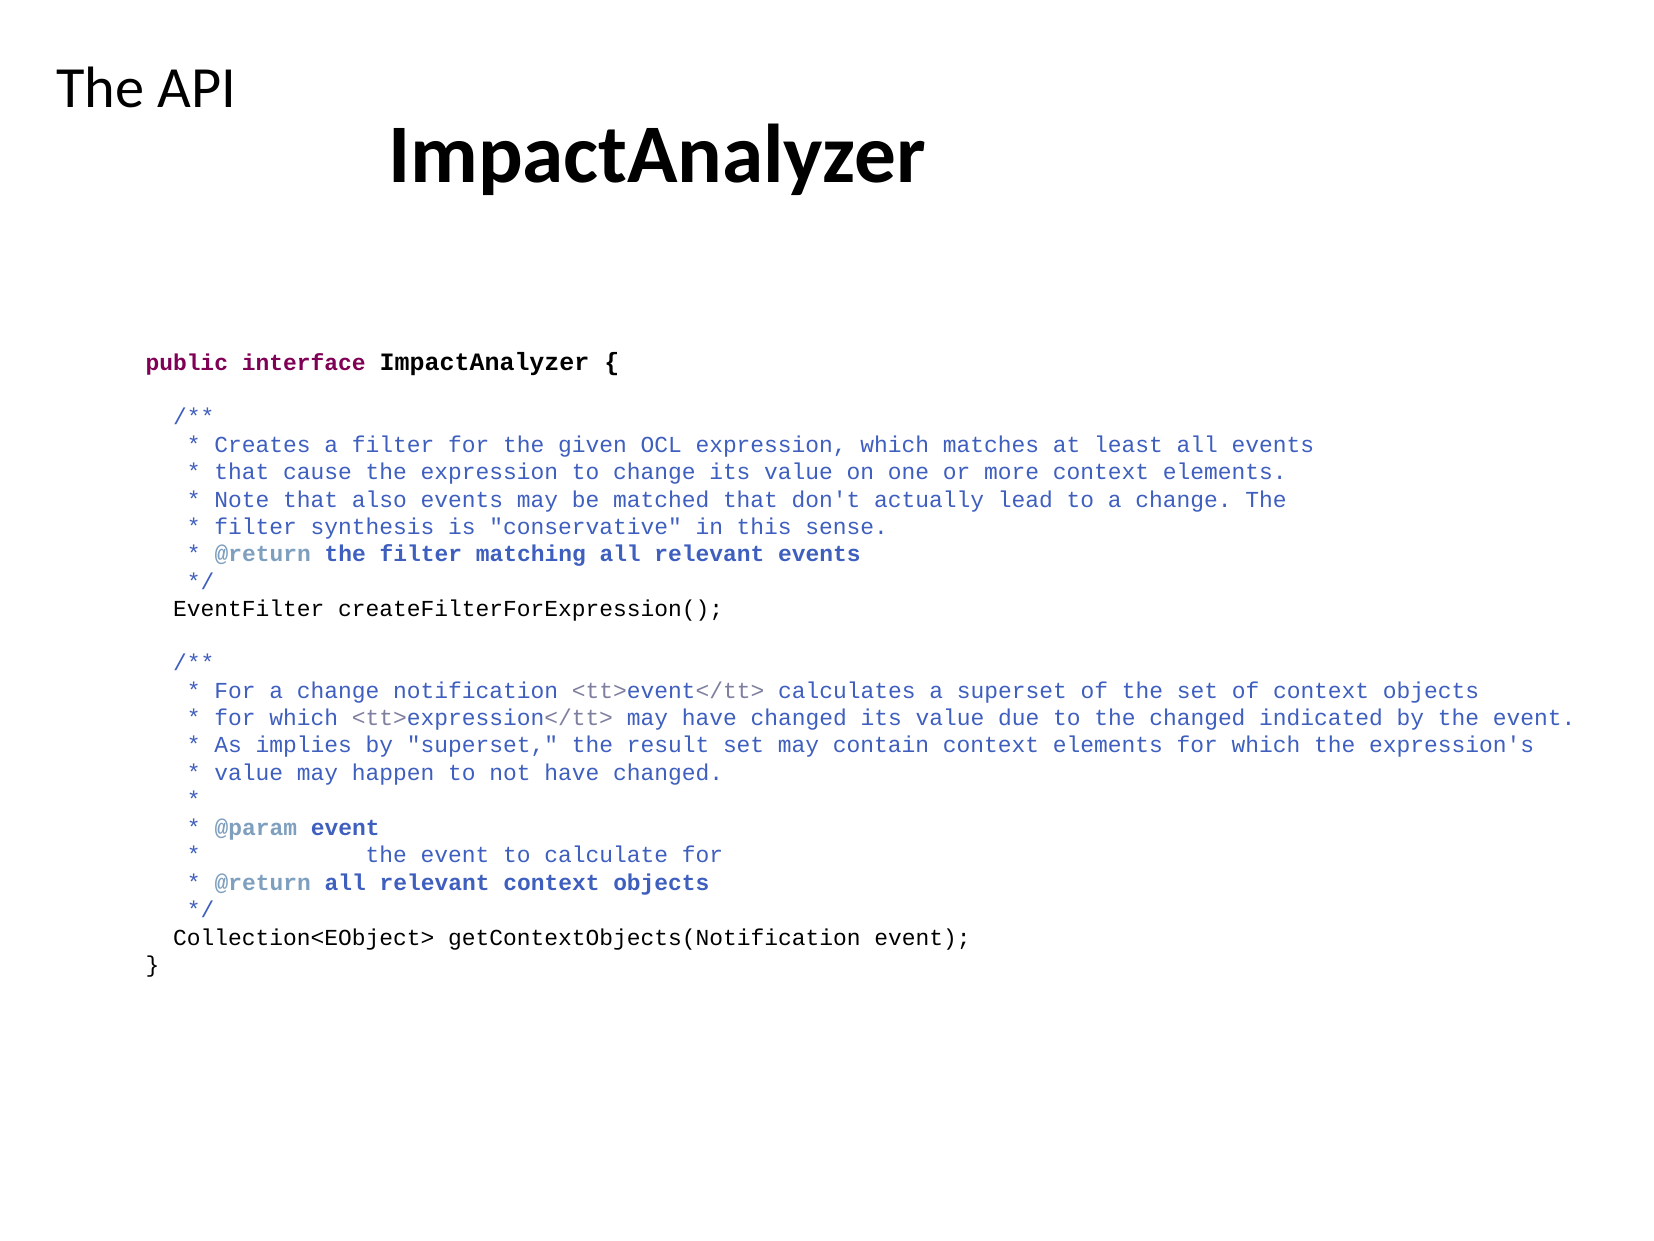

The API
	ImpactAnalyzer
public interface ImpactAnalyzer {
 /**
 * Creates a filter for the given OCL expression, which matches at least all events
 * that cause the expression to change its value on one or more context elements.
 * Note that also events may be matched that don't actually lead to a change. The
 * filter synthesis is "conservative" in this sense.
 * @return the filter matching all relevant events
 */
 EventFilter createFilterForExpression();
 /**
 * For a change notification <tt>event</tt> calculates a superset of the set of context objects
 * for which <tt>expression</tt> may have changed its value due to the changed indicated by the event.
 * As implies by "superset," the result set may contain context elements for which the expression's
 * value may happen to not have changed.
 *
 * @param event
 * the event to calculate for
 * @return all relevant context objects
 */
 Collection<EObject> getContextObjects(Notification event);
}